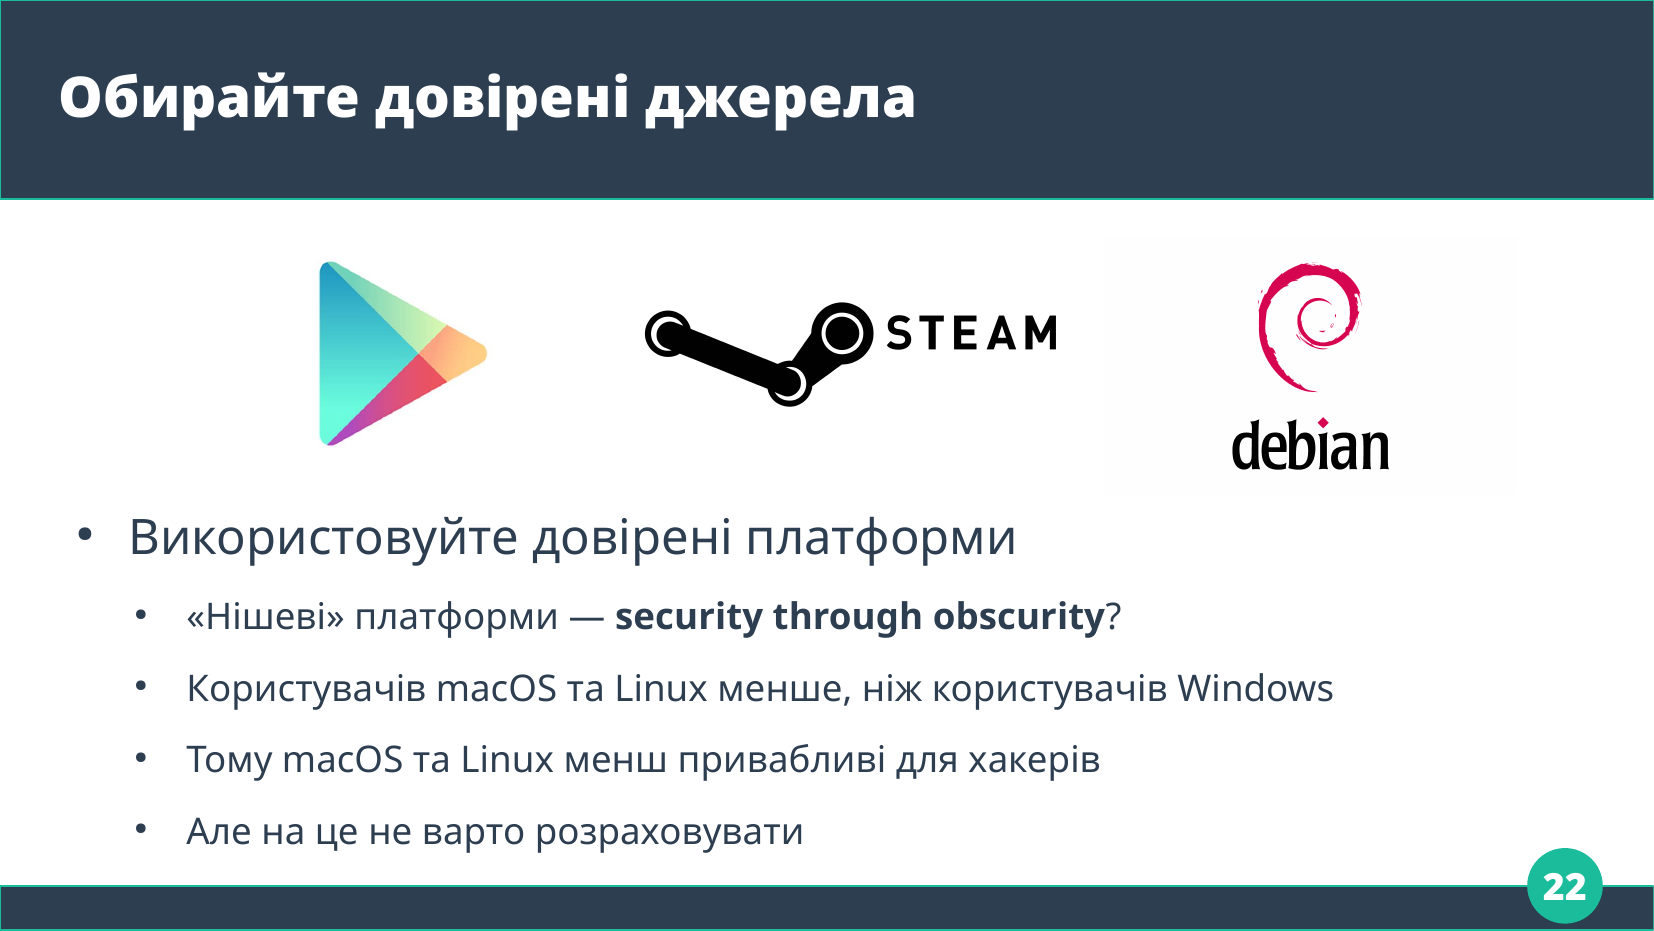

# Обирайте довірені джерела
Використовуйте довірені платформи
«Нішеві» платформи — security through obscurity?
Користувачів macOS та Linux менше, ніж користувачів Windows
Тому macOS та Linux менш привабливі для хакерів
Але на це не варто розраховувати
22